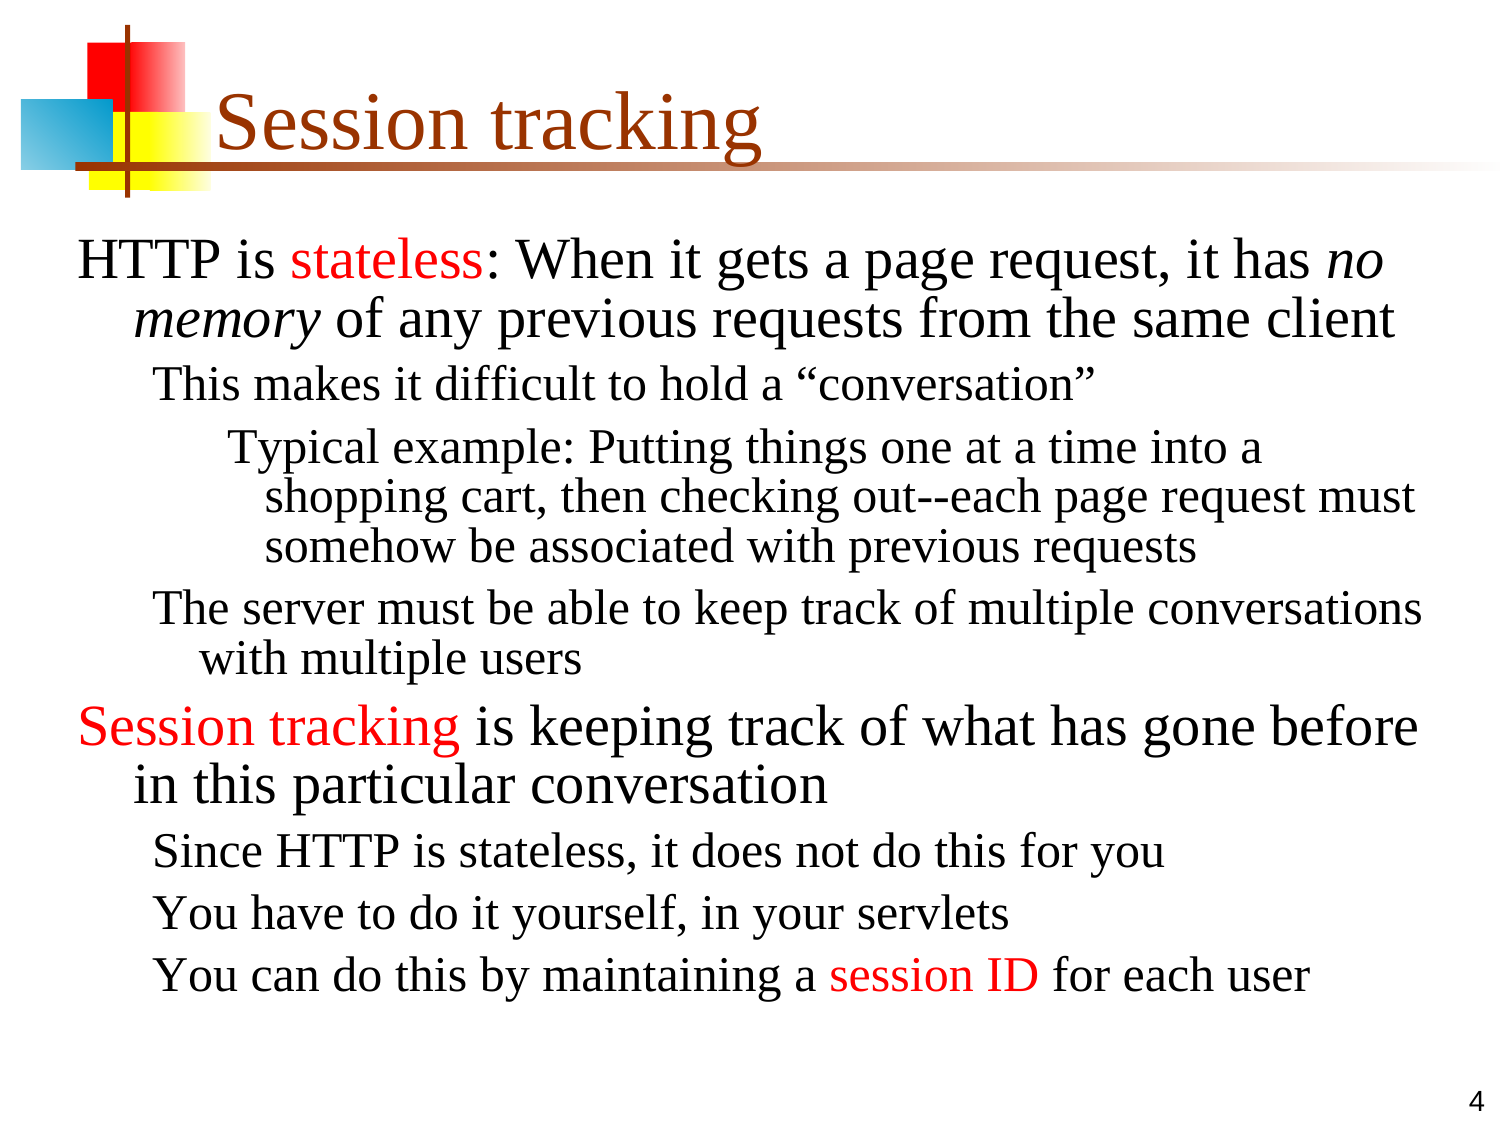

# Session tracking
HTTP is stateless: When it gets a page request, it has no memory of any previous requests from the same client
This makes it difficult to hold a “conversation”
Typical example: Putting things one at a time into a shopping cart, then checking out--each page request must somehow be associated with previous requests
The server must be able to keep track of multiple conversations with multiple users
Session tracking is keeping track of what has gone before in this particular conversation
Since HTTP is stateless, it does not do this for you
You have to do it yourself, in your servlets
You can do this by maintaining a session ID for each user
4